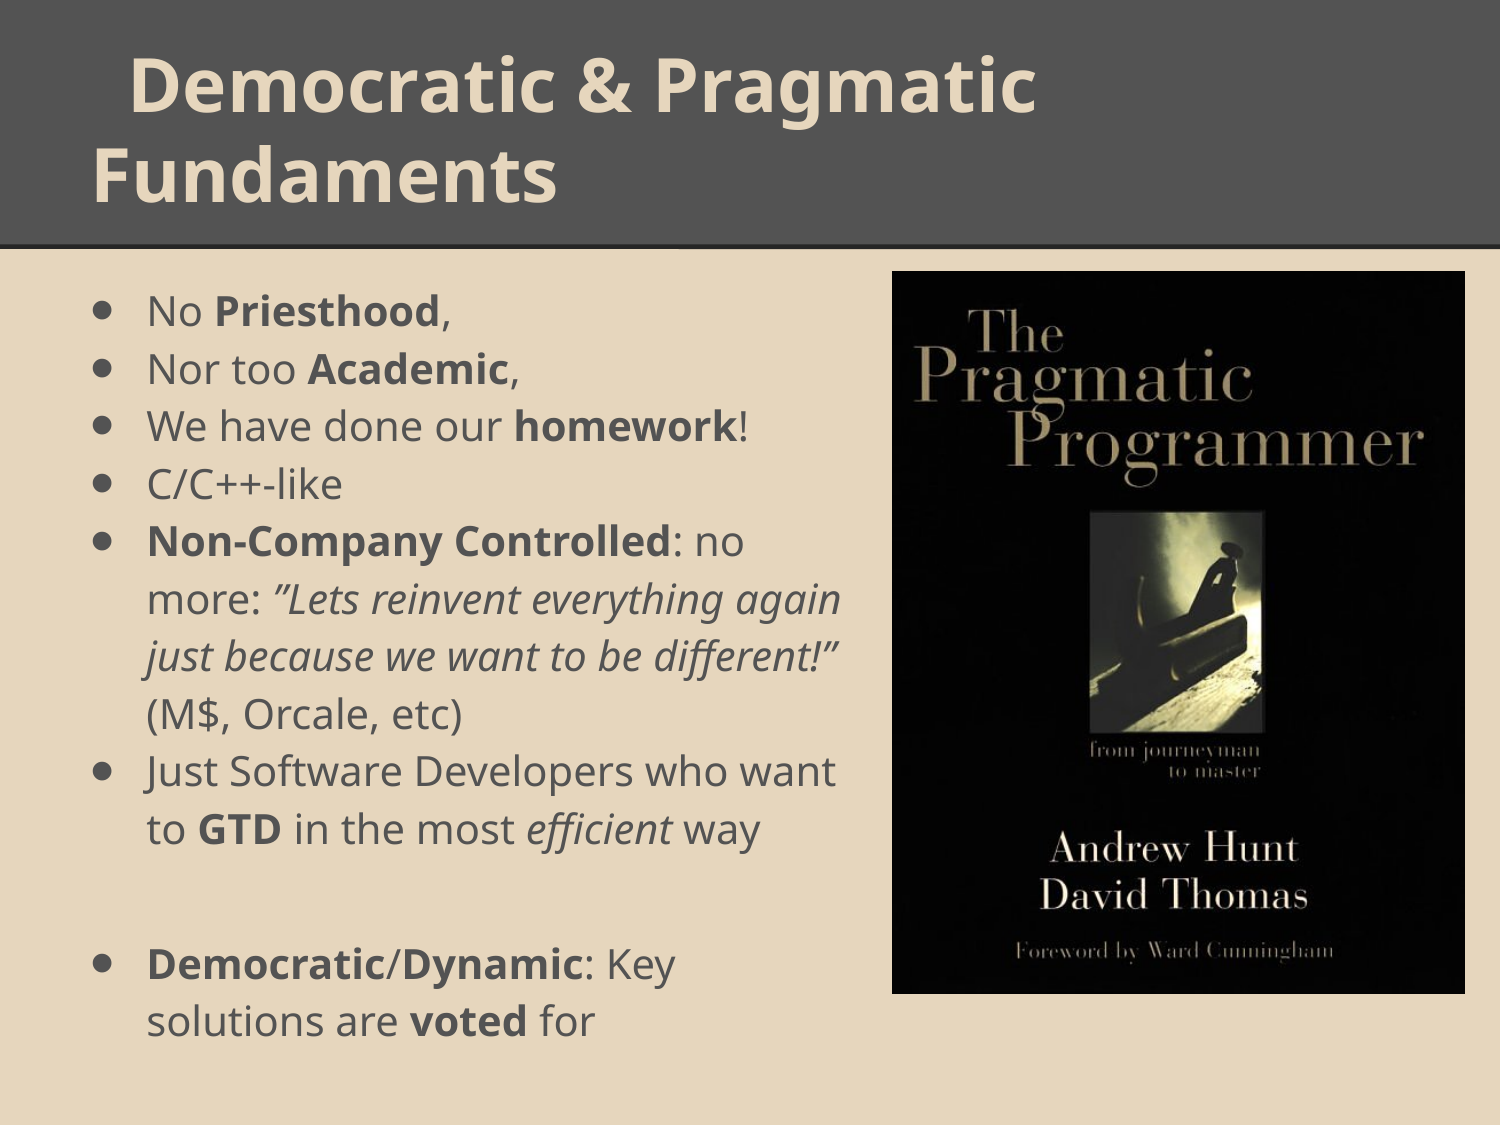

# Democratic & Pragmatic Fundaments
No Priesthood,
Nor too Academic,
We have done our homework!
C/C++-like
Non-Company Controlled: no more: ”Lets reinvent everything again just because we want to be different!” (M$, Orcale, etc)
Just Software Developers who want to GTD in the most efficient way
Democratic/Dynamic: Key solutions are voted for